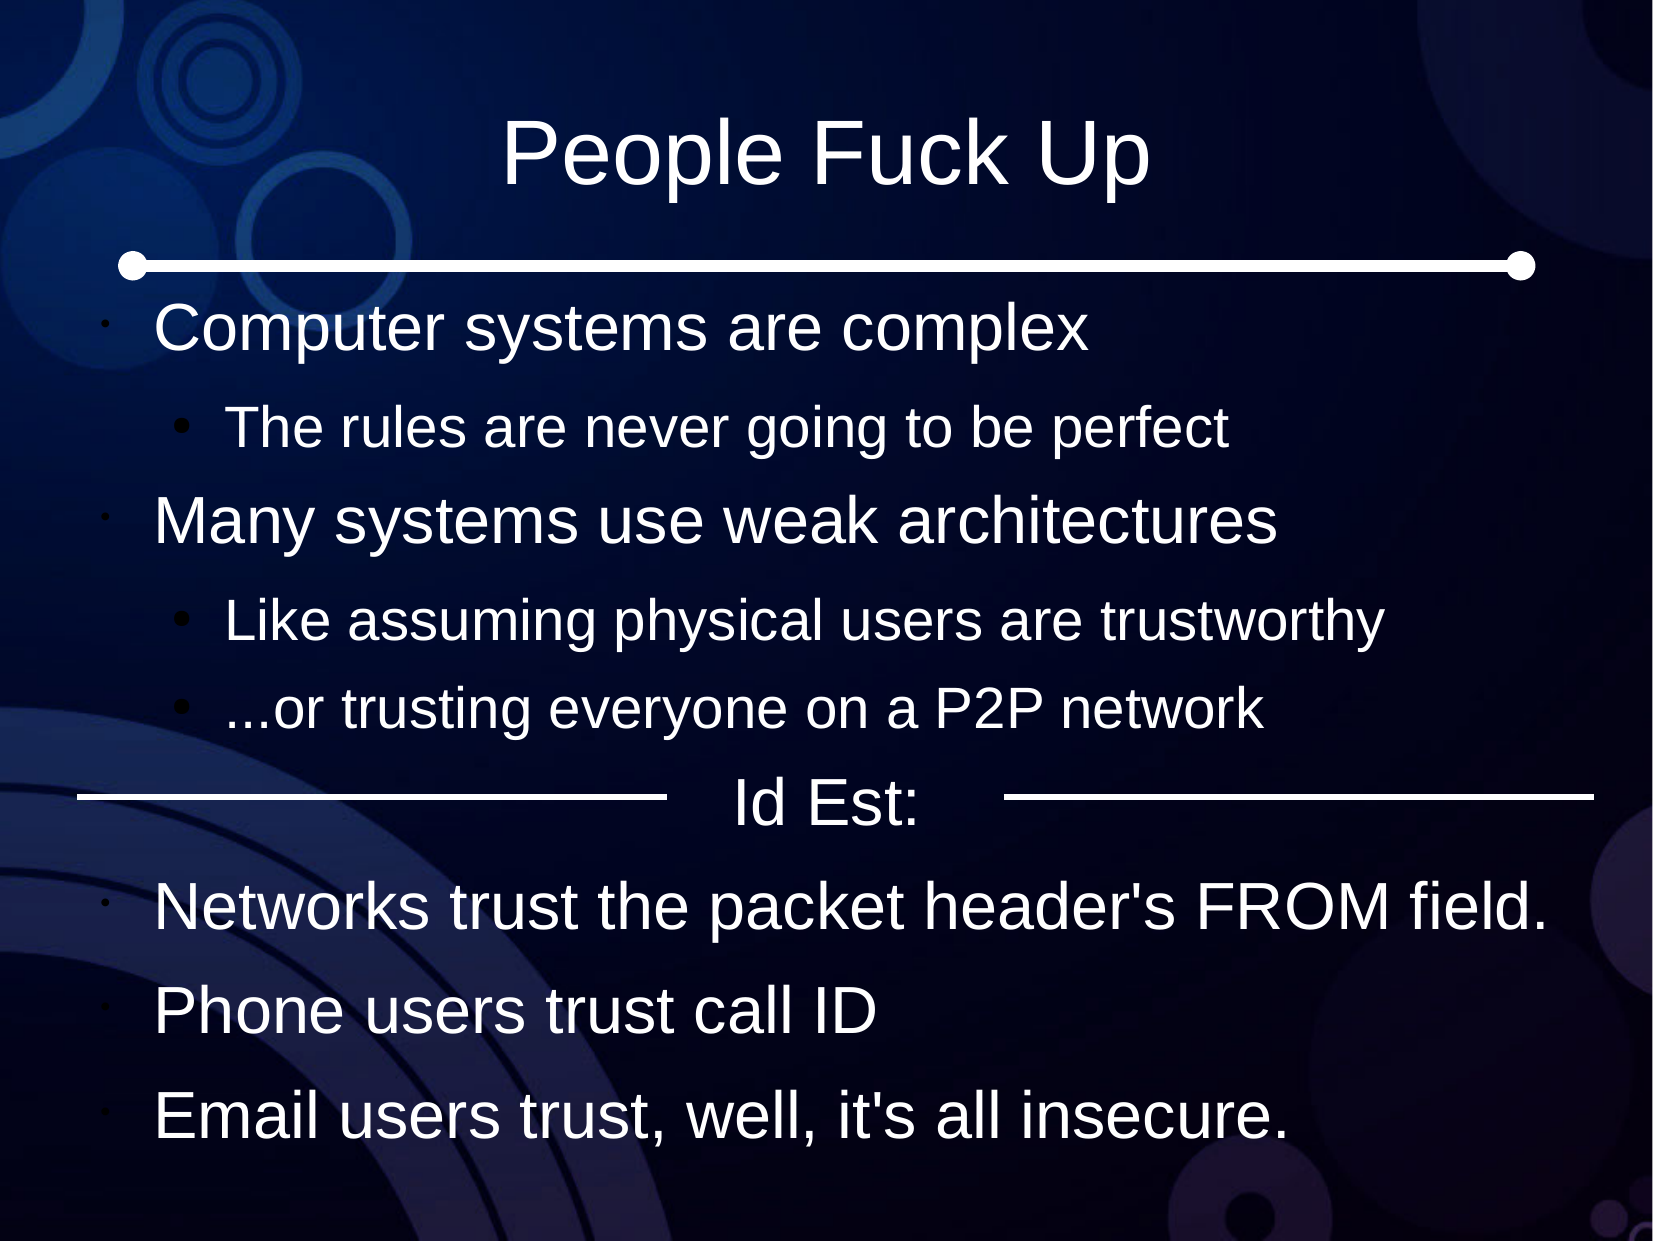

# People Fuck Up
Computer systems are complex
The rules are never going to be perfect
Many systems use weak architectures
Like assuming physical users are trustworthy
...or trusting everyone on a P2P network
Id Est:
Networks trust the packet header's FROM field.
Phone users trust call ID
Email users trust, well, it's all insecure.